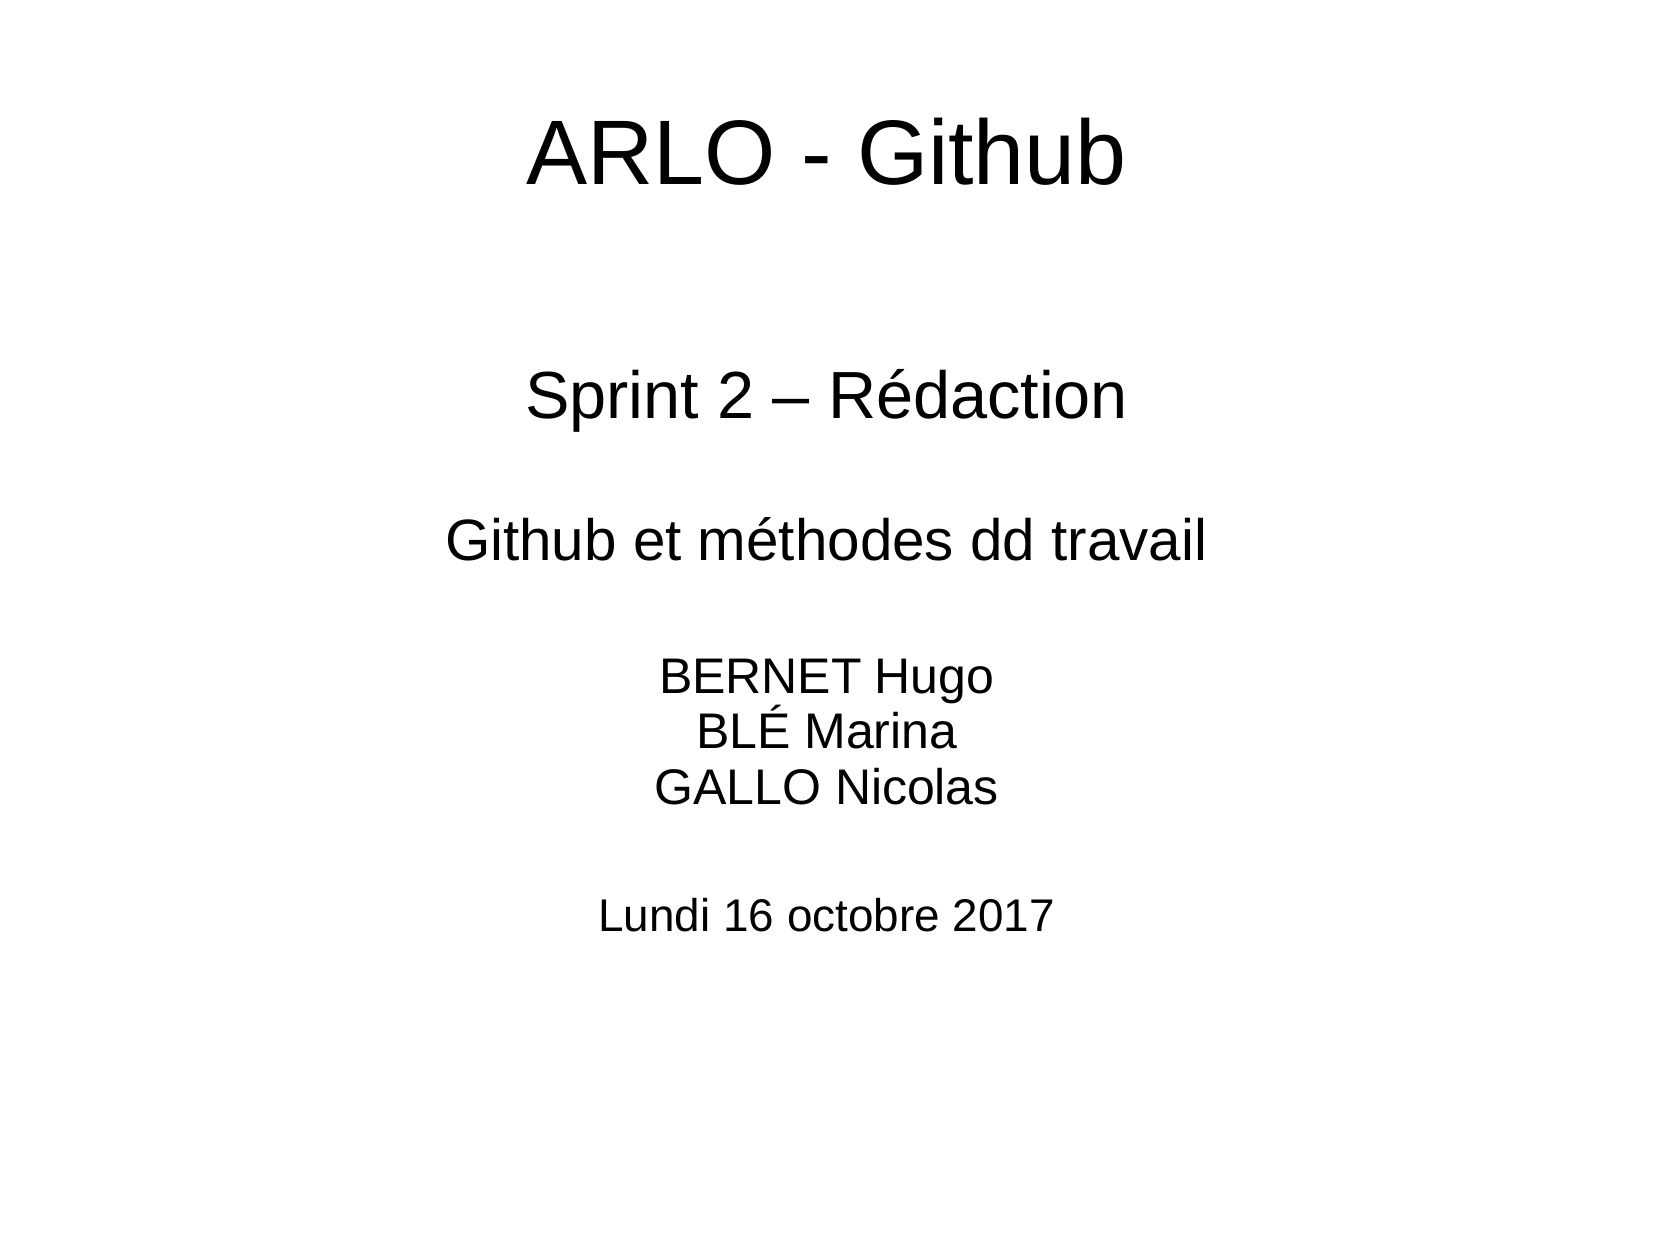

# ARLO - Github
Sprint 2 – Rédaction
Github et méthodes dd travail
BERNET Hugo
BLÉ Marina
GALLO Nicolas
Lundi 16 octobre 2017